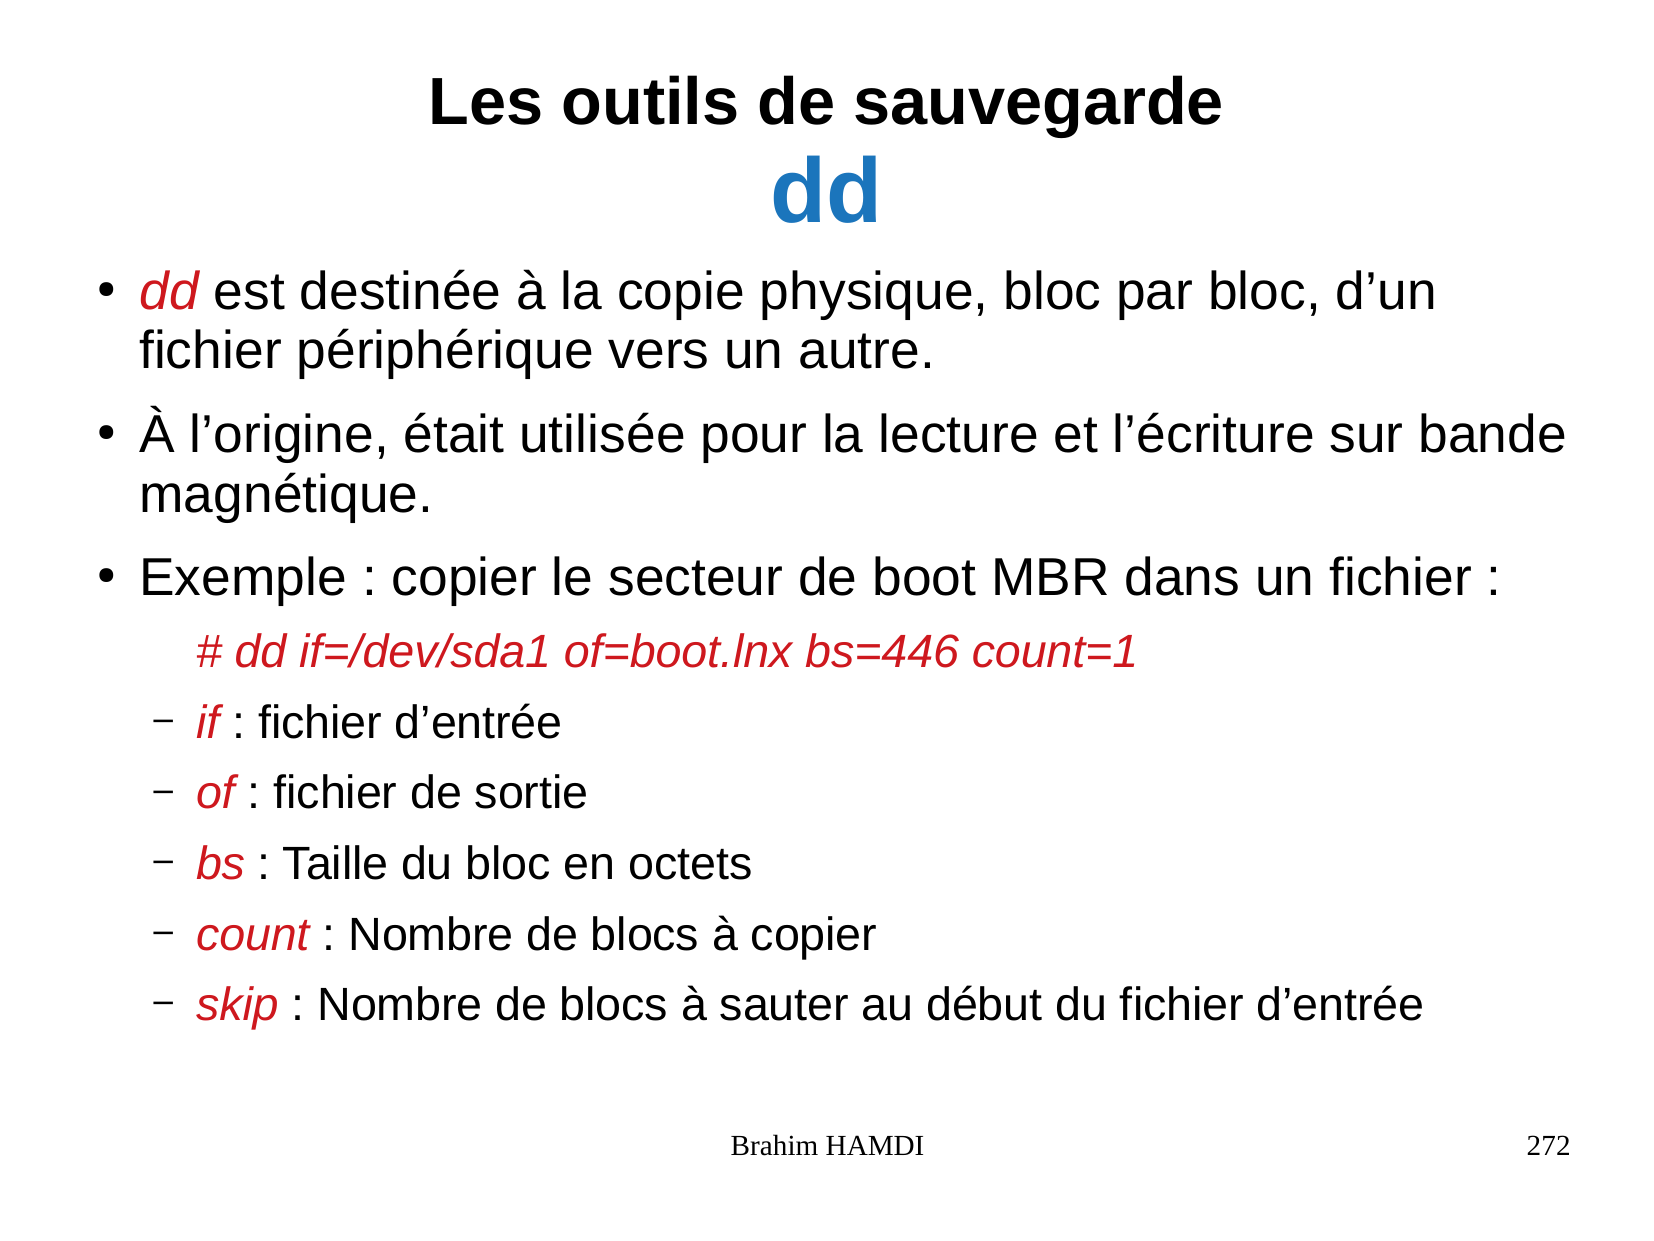

# Les outils de sauvegarde dd
dd est destinée à la copie physique, bloc par bloc, d’un fichier périphérique vers un autre.
À l’origine, était utilisée pour la lecture et l’écriture sur bande magnétique.
Exemple : copier le secteur de boot MBR dans un fichier :
# dd if=/dev/sda1 of=boot.lnx bs=446 count=1
if : fichier d’entrée
of : fichier de sortie
bs : Taille du bloc en octets
count : Nombre de blocs à copier
skip : Nombre de blocs à sauter au début du fichier d’entrée
Brahim HAMDI
272